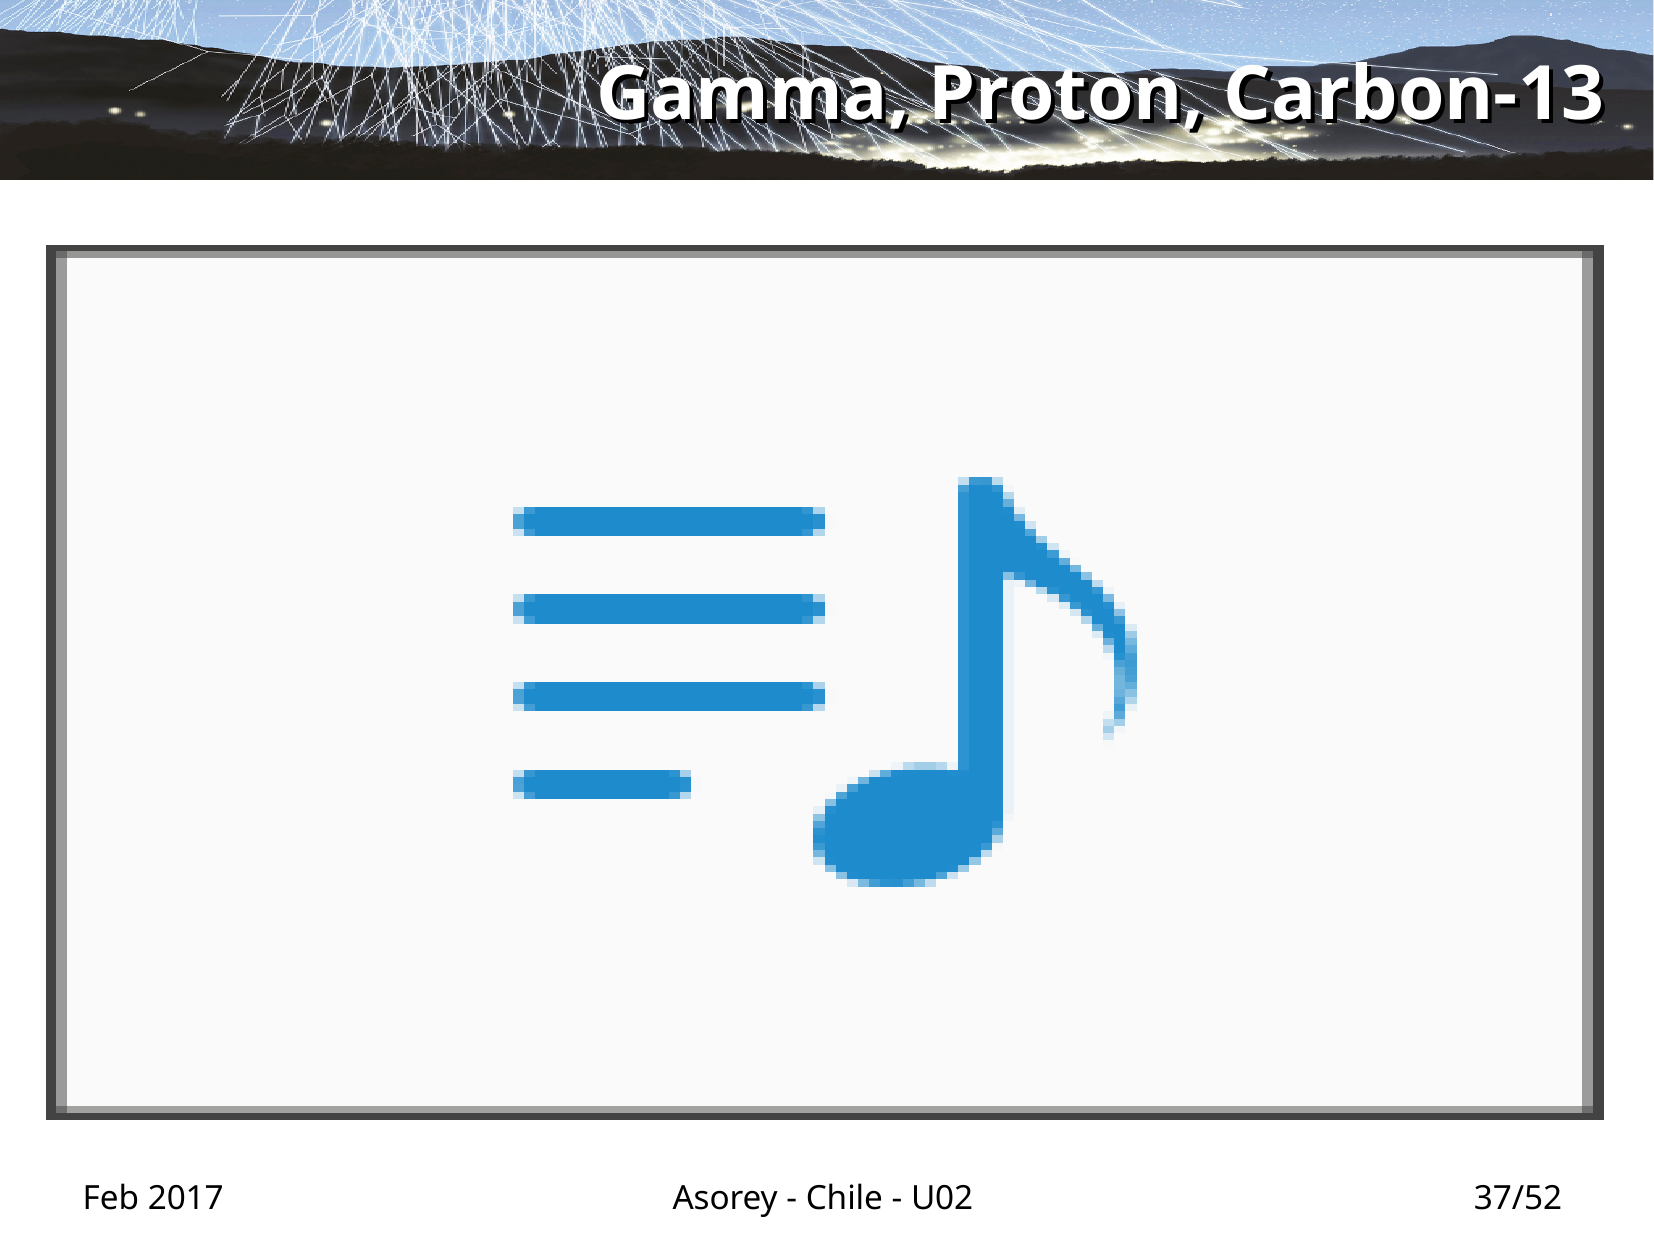

# Gamma, Proton, Carbon-13
Feb 2017
Asorey - Chile - U02
37